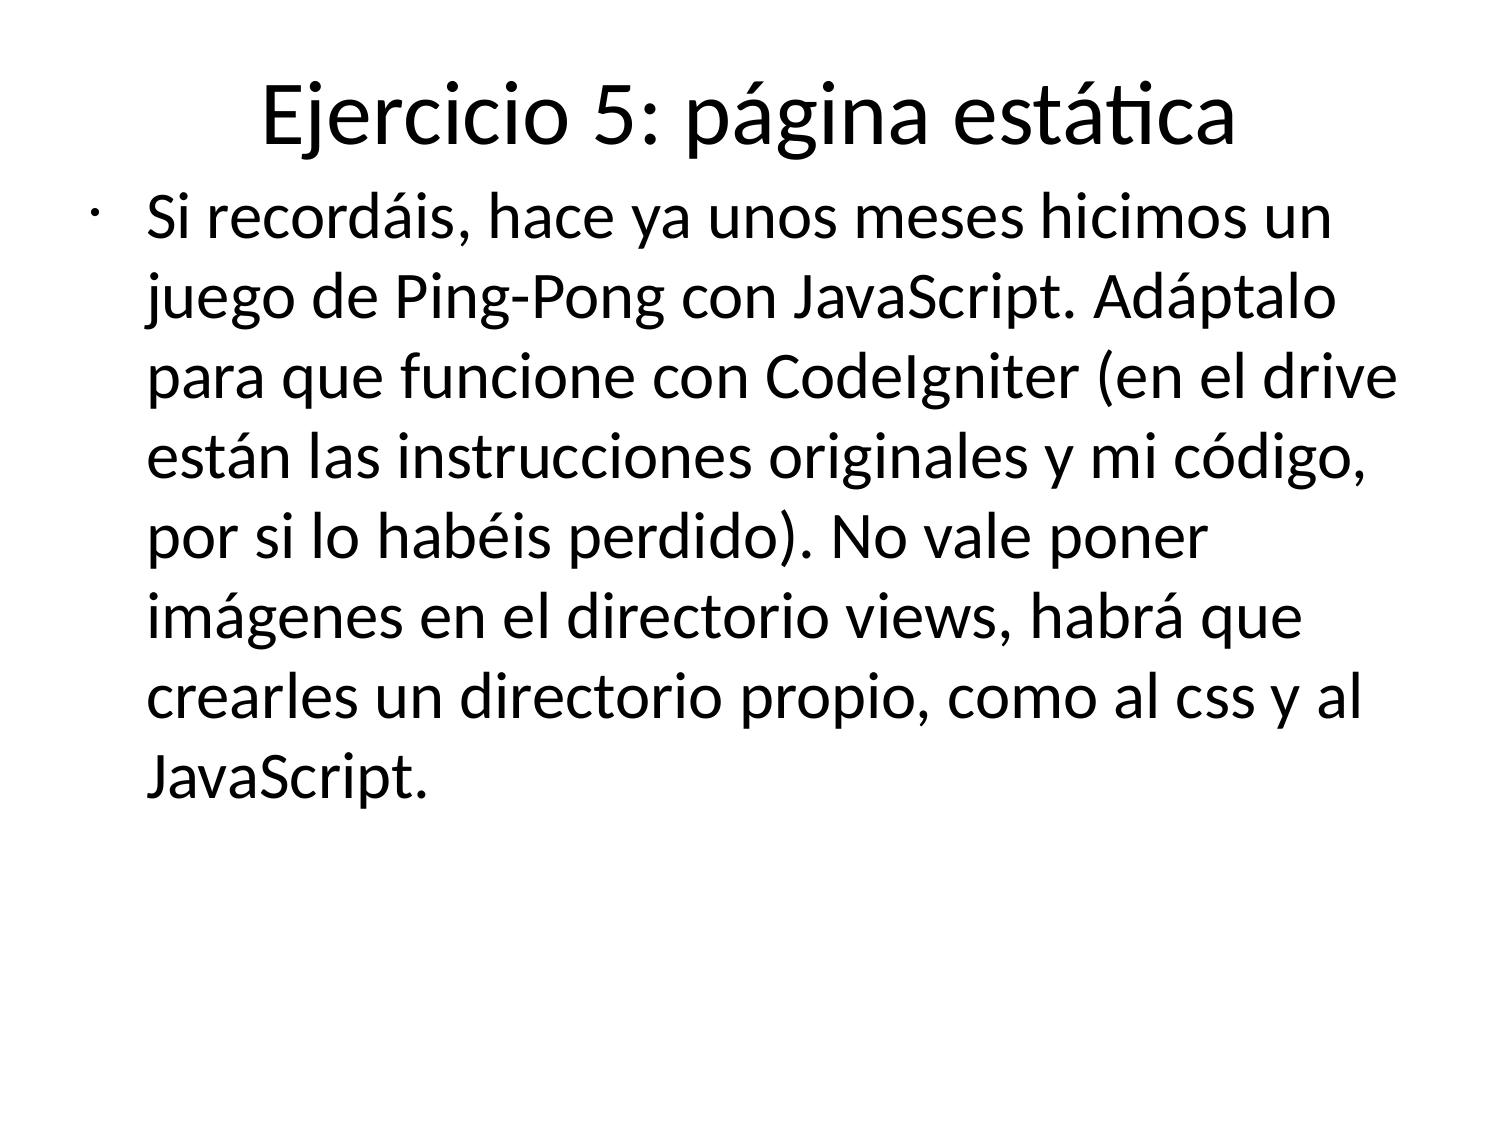

# Ejercicio 5: página estática
Si recordáis, hace ya unos meses hicimos un juego de Ping-Pong con JavaScript. Adáptalo para que funcione con CodeIgniter (en el drive están las instrucciones originales y mi código, por si lo habéis perdido). No vale poner imágenes en el directorio views, habrá que crearles un directorio propio, como al css y al JavaScript.